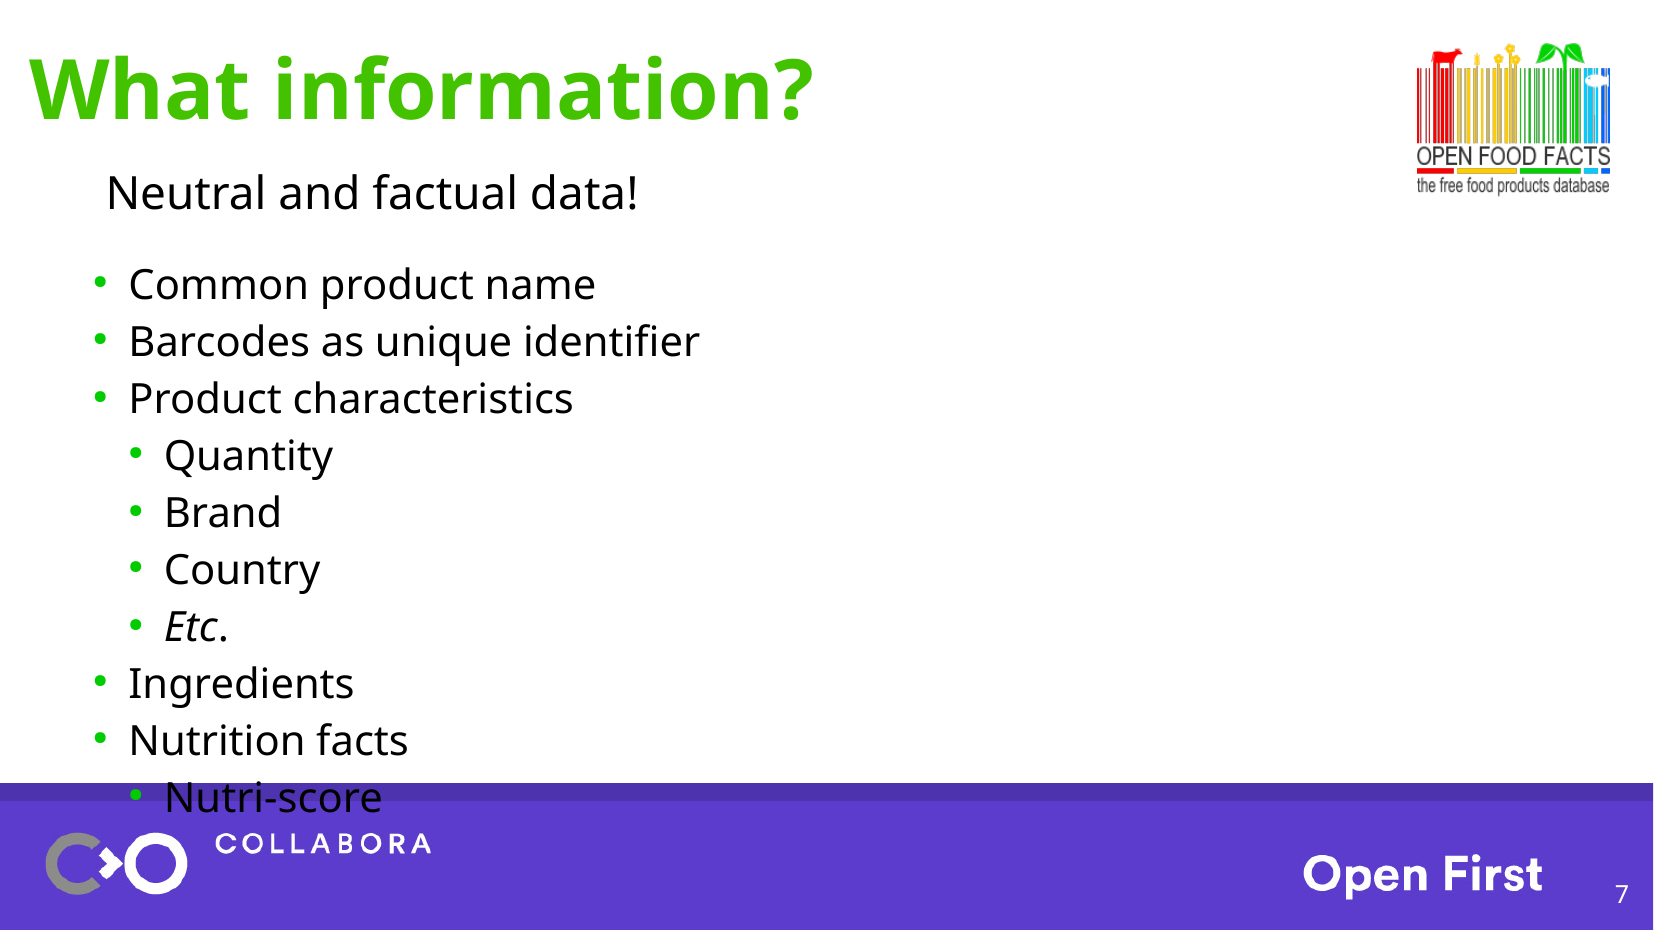

# What information?
Neutral and factual data!
Common product name
Barcodes as unique identifier
Product characteristics
Quantity
Brand
Country
Etc.
Ingredients
Nutrition facts
Nutri-score
7